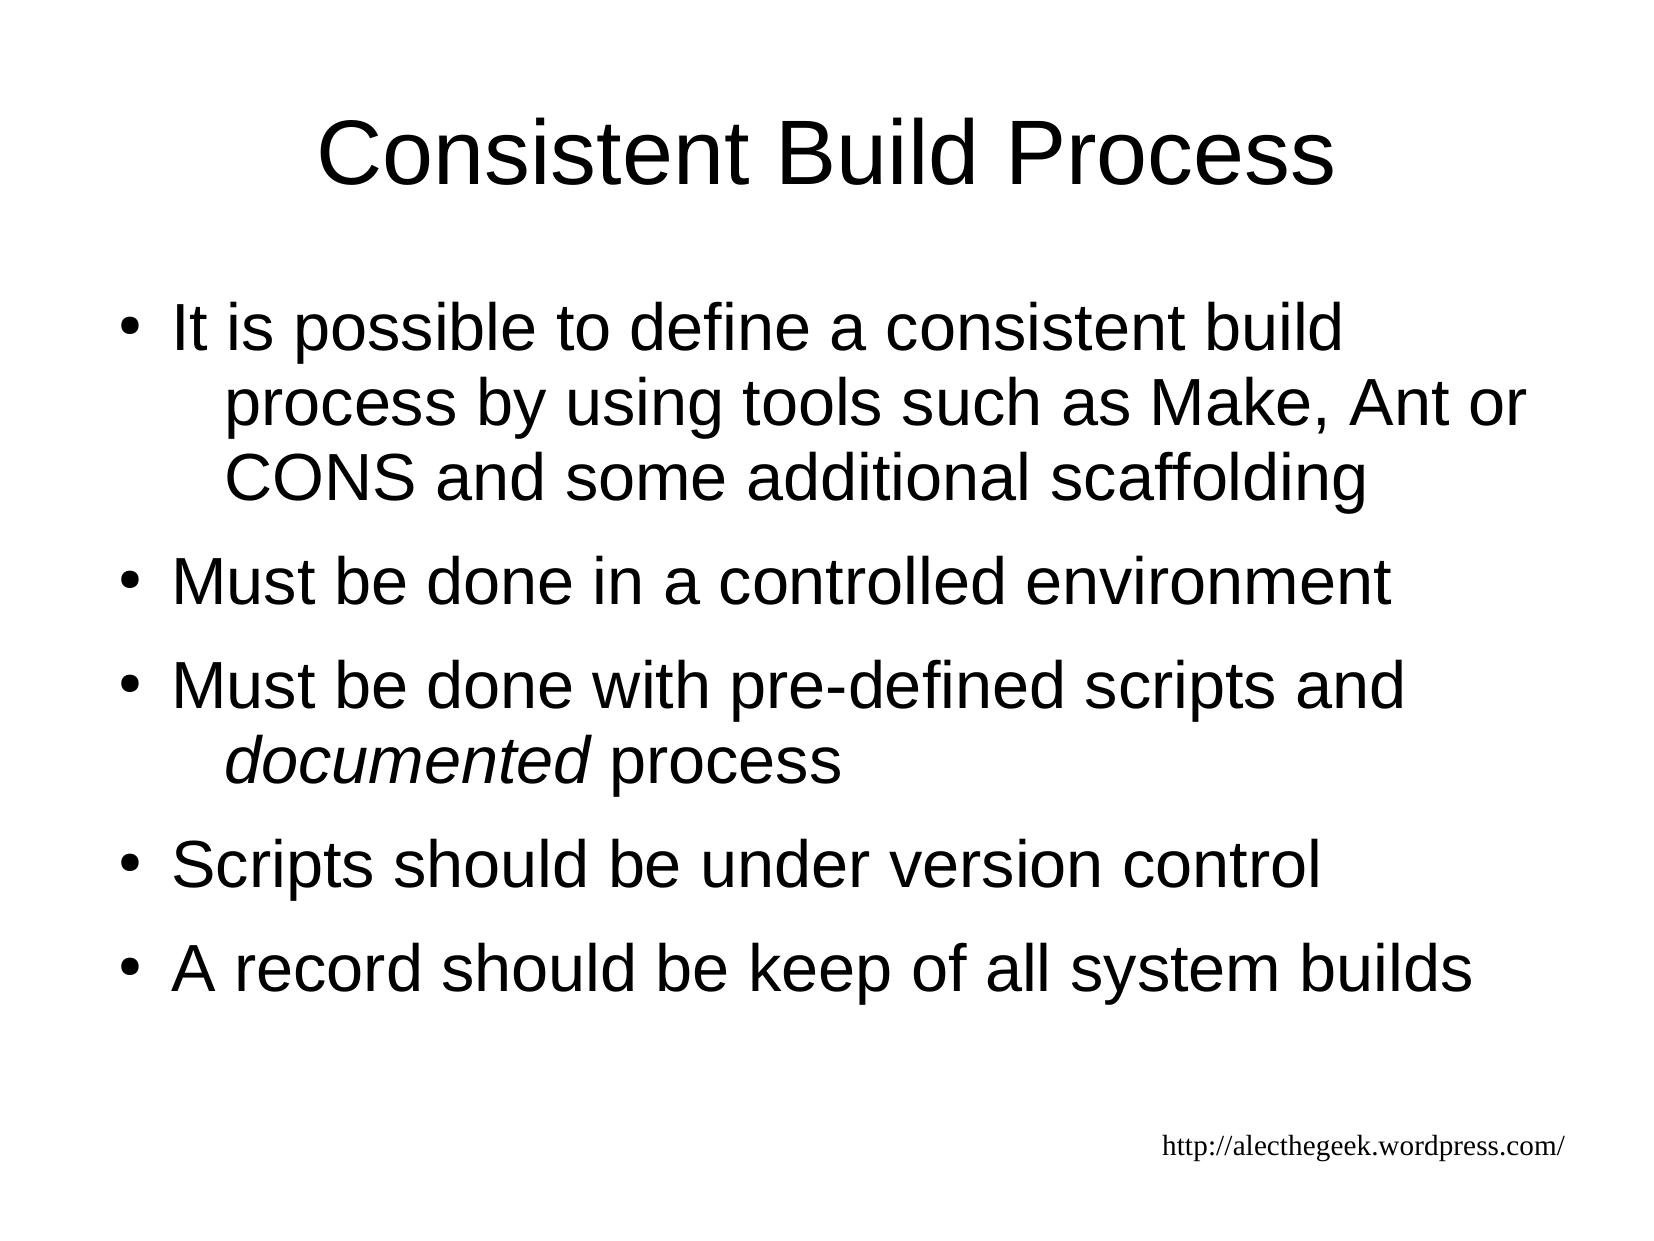

# Consistent Build Process
It is possible to define a consistent build process by using tools such as Make, Ant or CONS and some additional scaffolding
Must be done in a controlled environment
Must be done with pre-defined scripts and documented process
Scripts should be under version control
A record should be keep of all system builds
http://alecthegeek.wordpress.com/